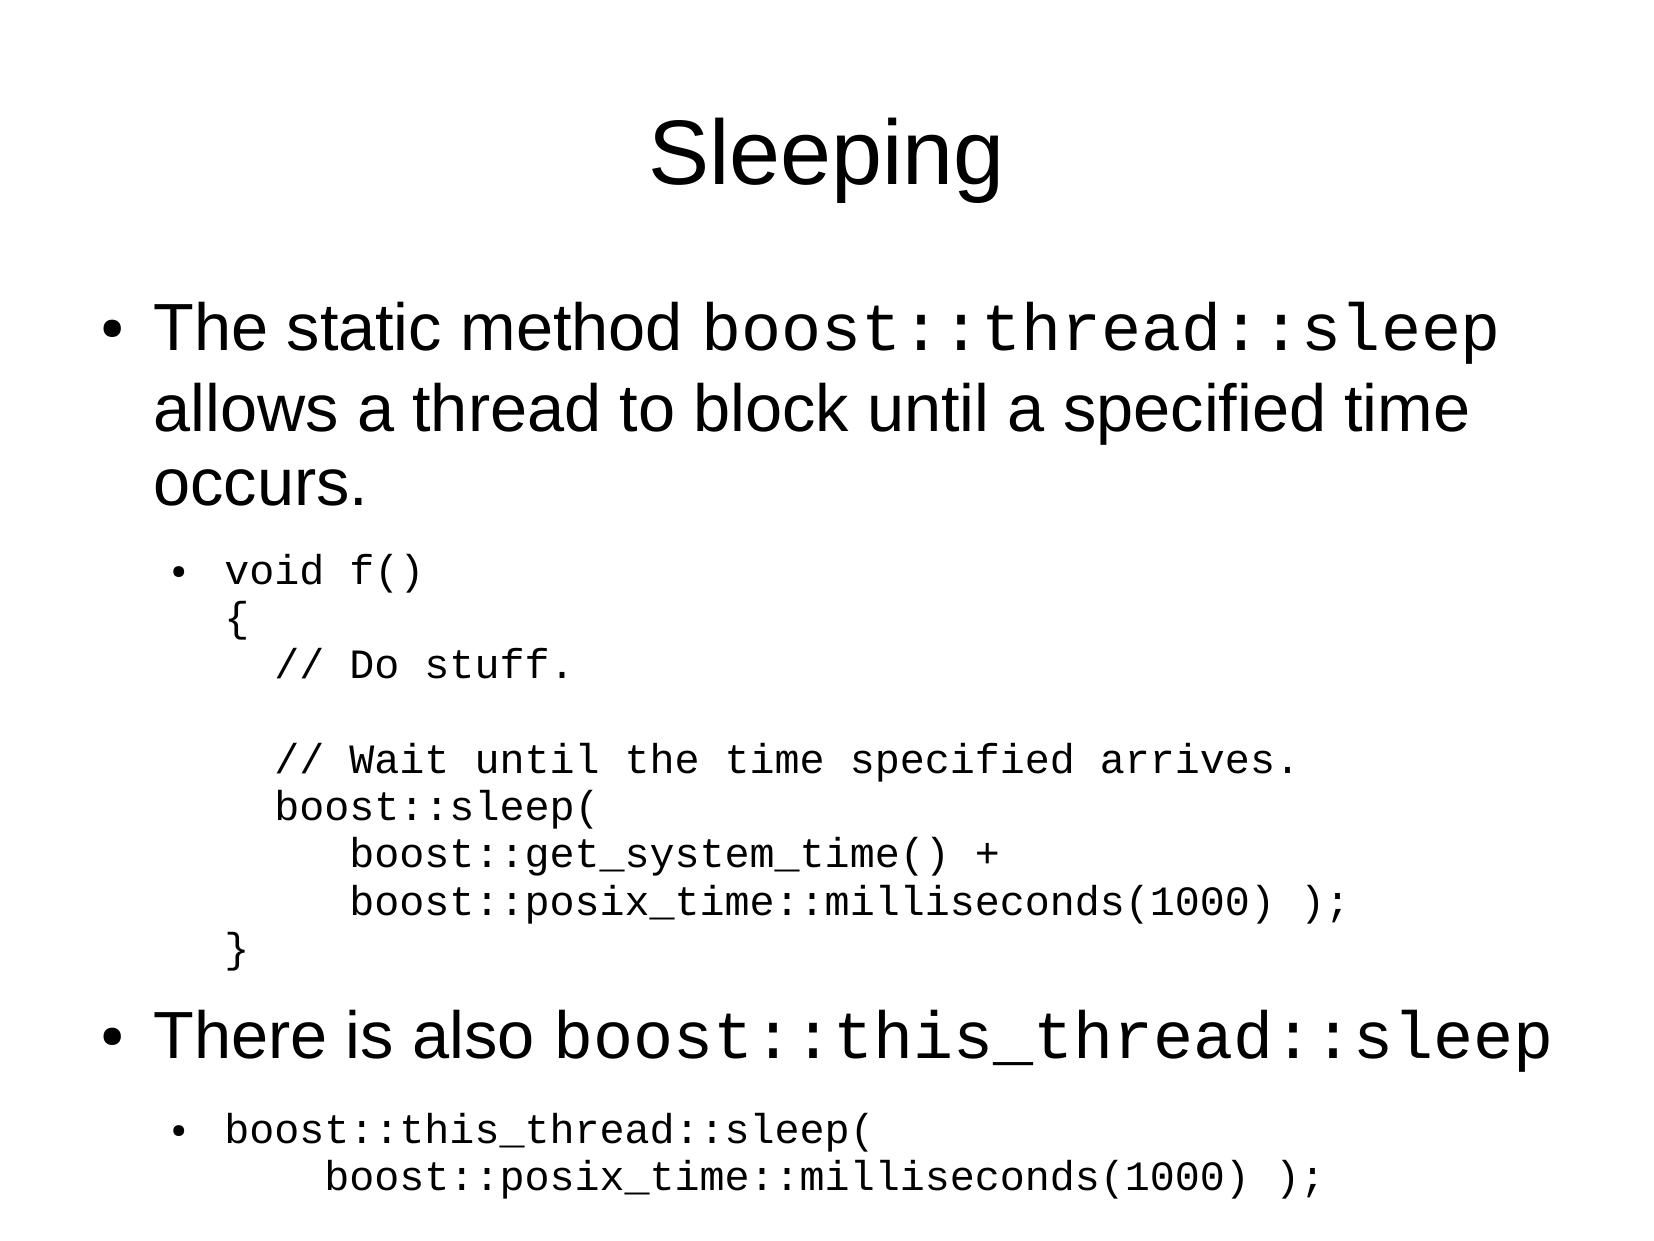

# Sleeping
The static method boost::thread::sleep allows a thread to block until a specified time occurs.
void f()
{
 // Do stuff.
 // Wait until the time specified arrives.
 boost::sleep(
 boost::get_system_time() +
 boost::posix_time::milliseconds(1000) );
}
There is also boost::this_thread::sleep
boost::this_thread::sleep(
 boost::posix_time::milliseconds(1000) );